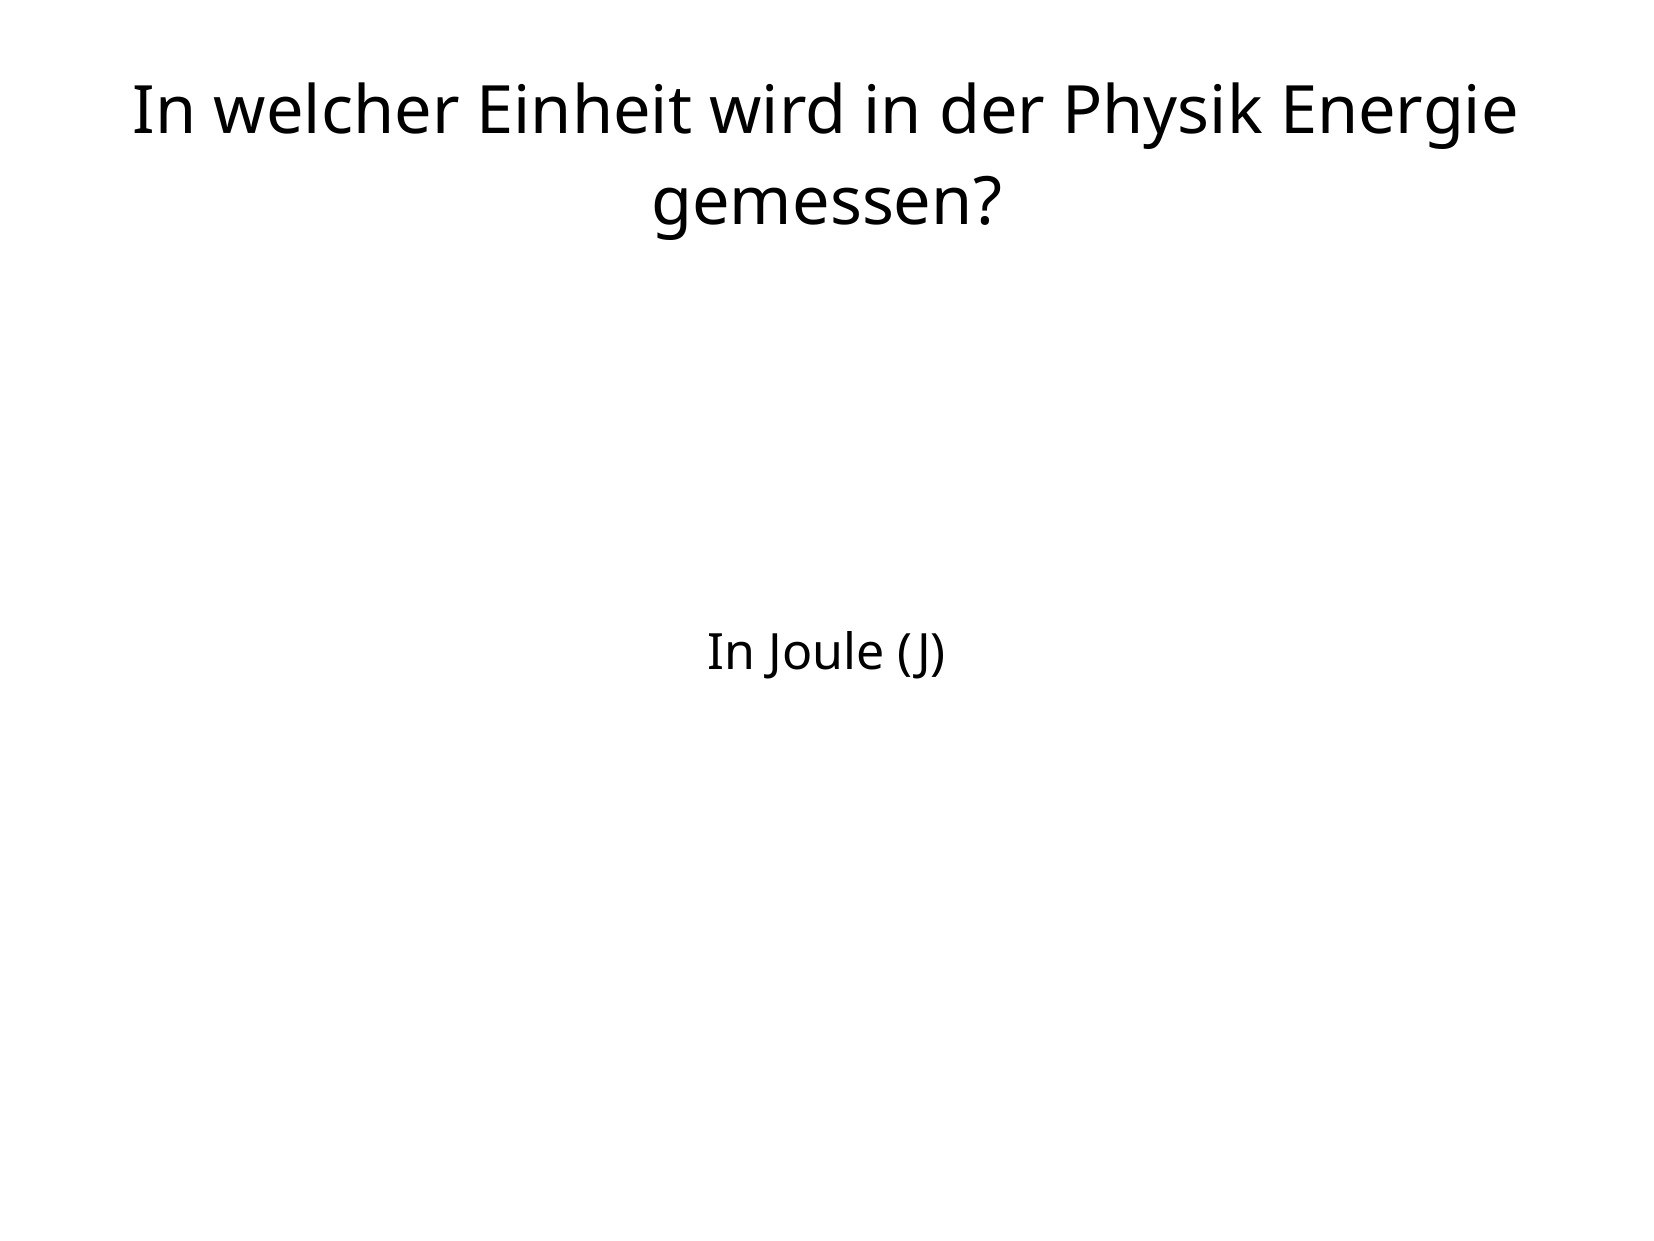

# In welcher Einheit wird in der Physik Energie gemessen?
In Joule (J)